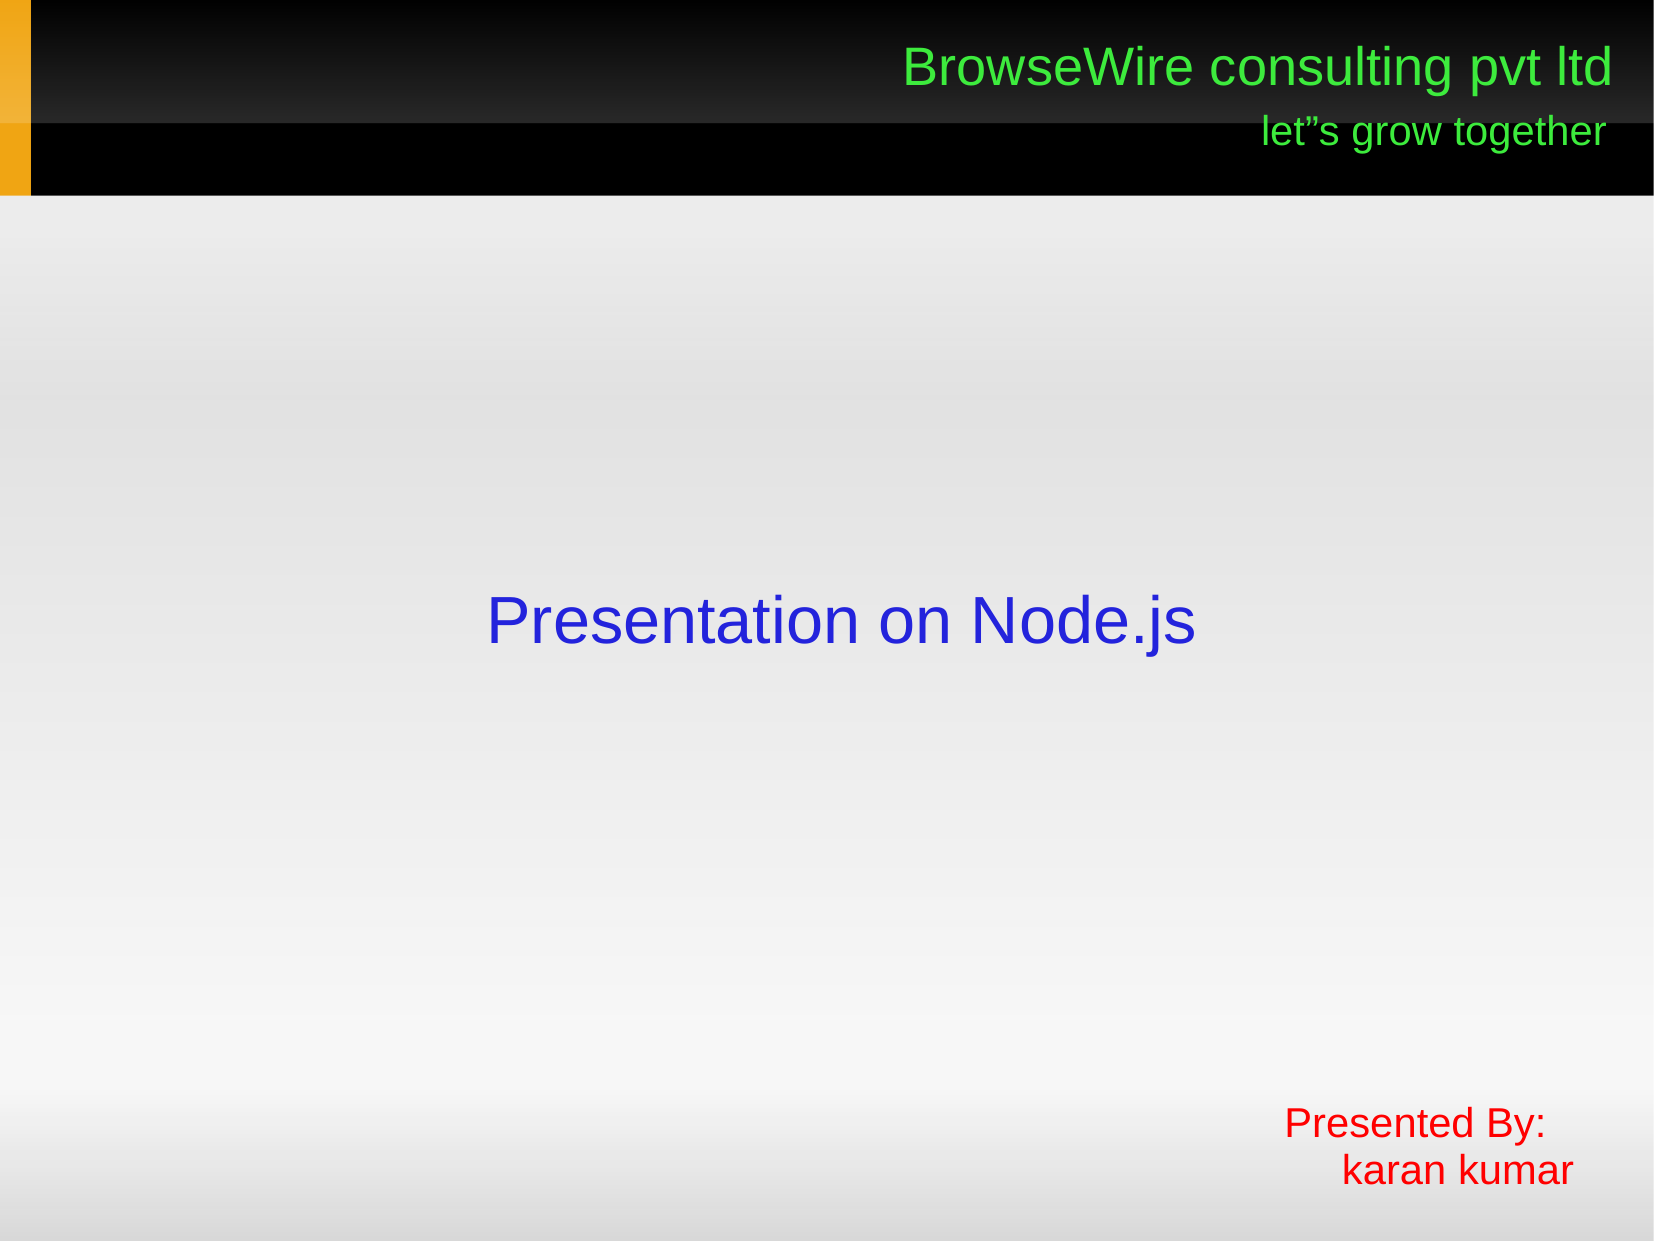

BrowseWire consulting pvt ltd
 let”s grow together
# Presentation on Node.js
Presented By:
 karan kumar